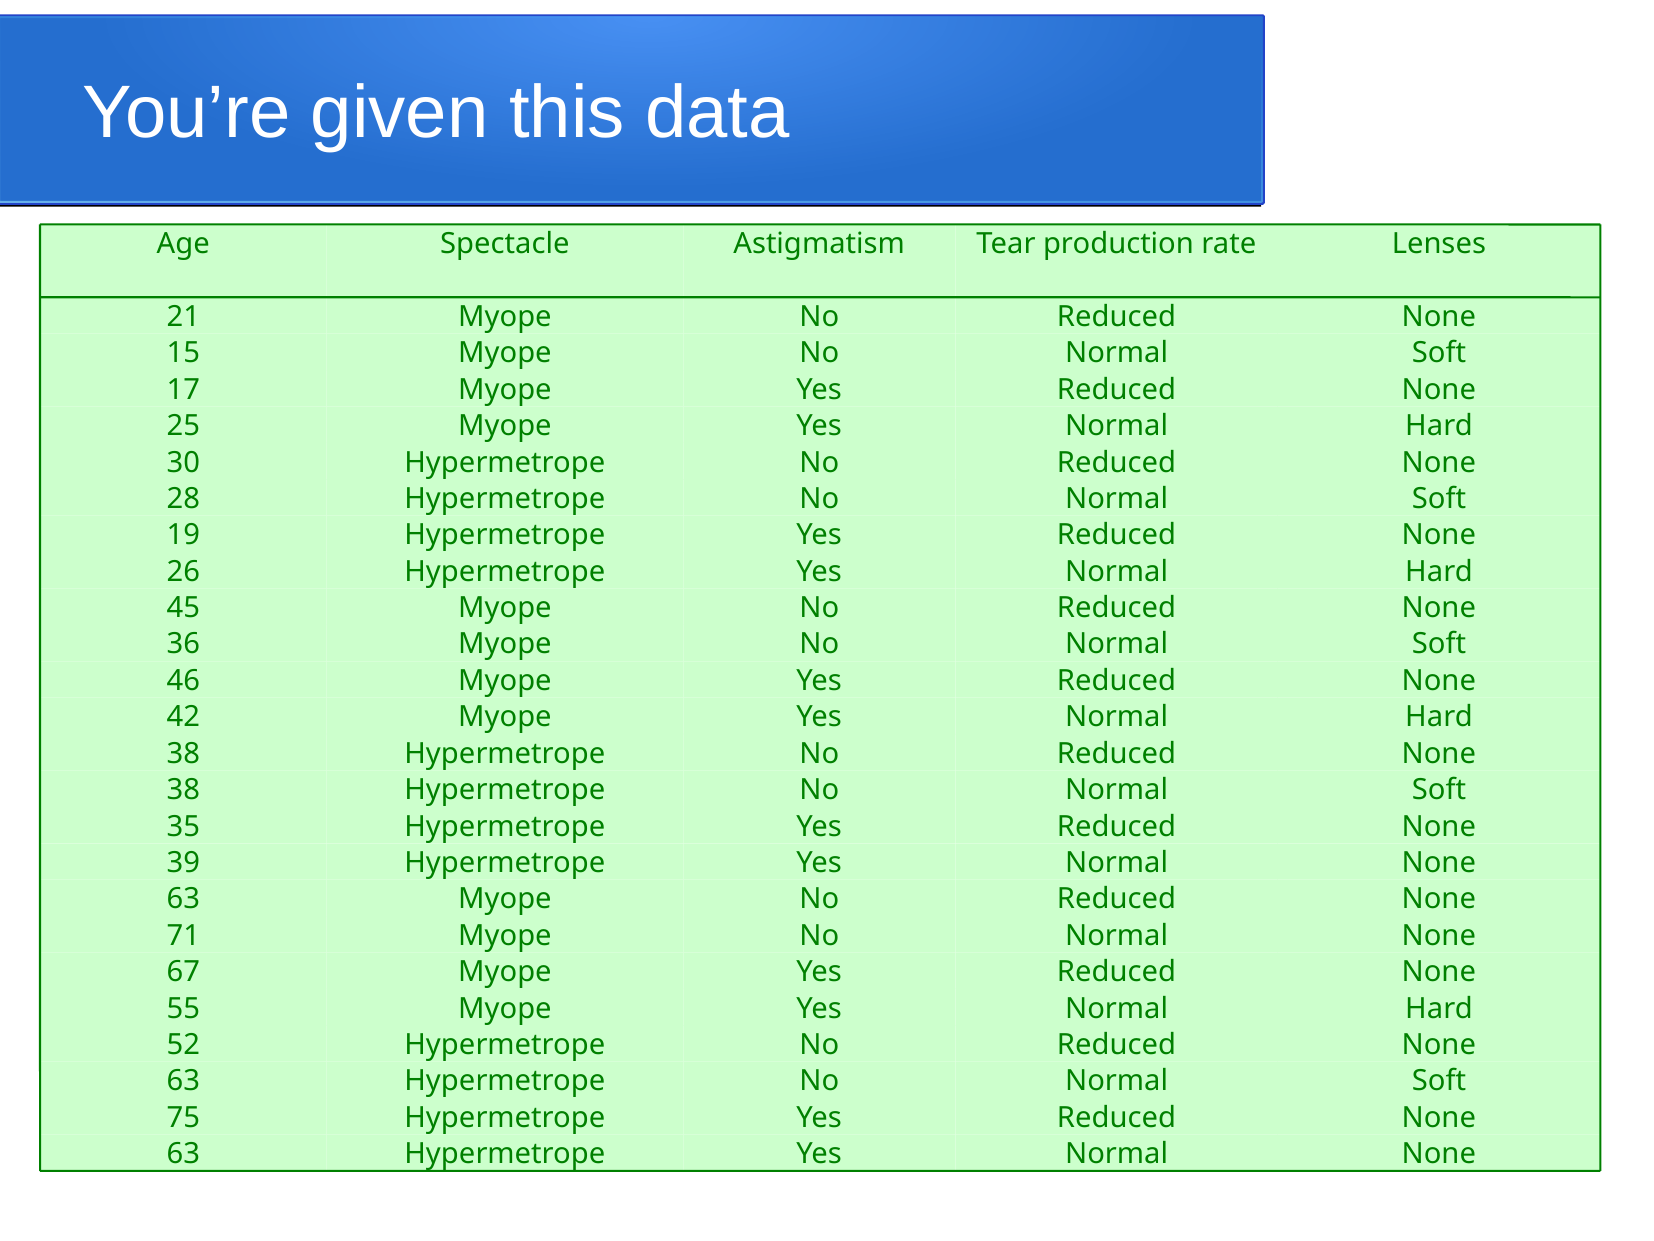

# You’re given this data
Age
Spectacle
Astigmatism
Tear production rate
Lenses
21
Myope
No
Reduced
None
15
Myope
No
Normal
Soft
17
Myope
Yes
Reduced
None
25
Myope
Yes
Normal
Hard
30
Hypermetrope
No
Reduced
None
28
Hypermetrope
No
Normal
Soft
19
Hypermetrope
Yes
Reduced
None
26
Hypermetrope
Yes
Normal
Hard
45
Myope
No
Reduced
None
36
Myope
No
Normal
Soft
46
Myope
Yes
Reduced
None
42
Myope
Yes
Normal
Hard
38
Hypermetrope
No
Reduced
None
38
Hypermetrope
No
Normal
Soft
35
Hypermetrope
Yes
Reduced
None
39
Hypermetrope
Yes
Normal
None
63
Myope
No
Reduced
None
71
Myope
No
Normal
None
67
Myope
Yes
Reduced
None
55
Myope
Yes
Normal
Hard
52
Hypermetrope
No
Reduced
None
63
Hypermetrope
No
Normal
Soft
75
Hypermetrope
Yes
Reduced
None
63
Hypermetrope
Yes
Normal
None